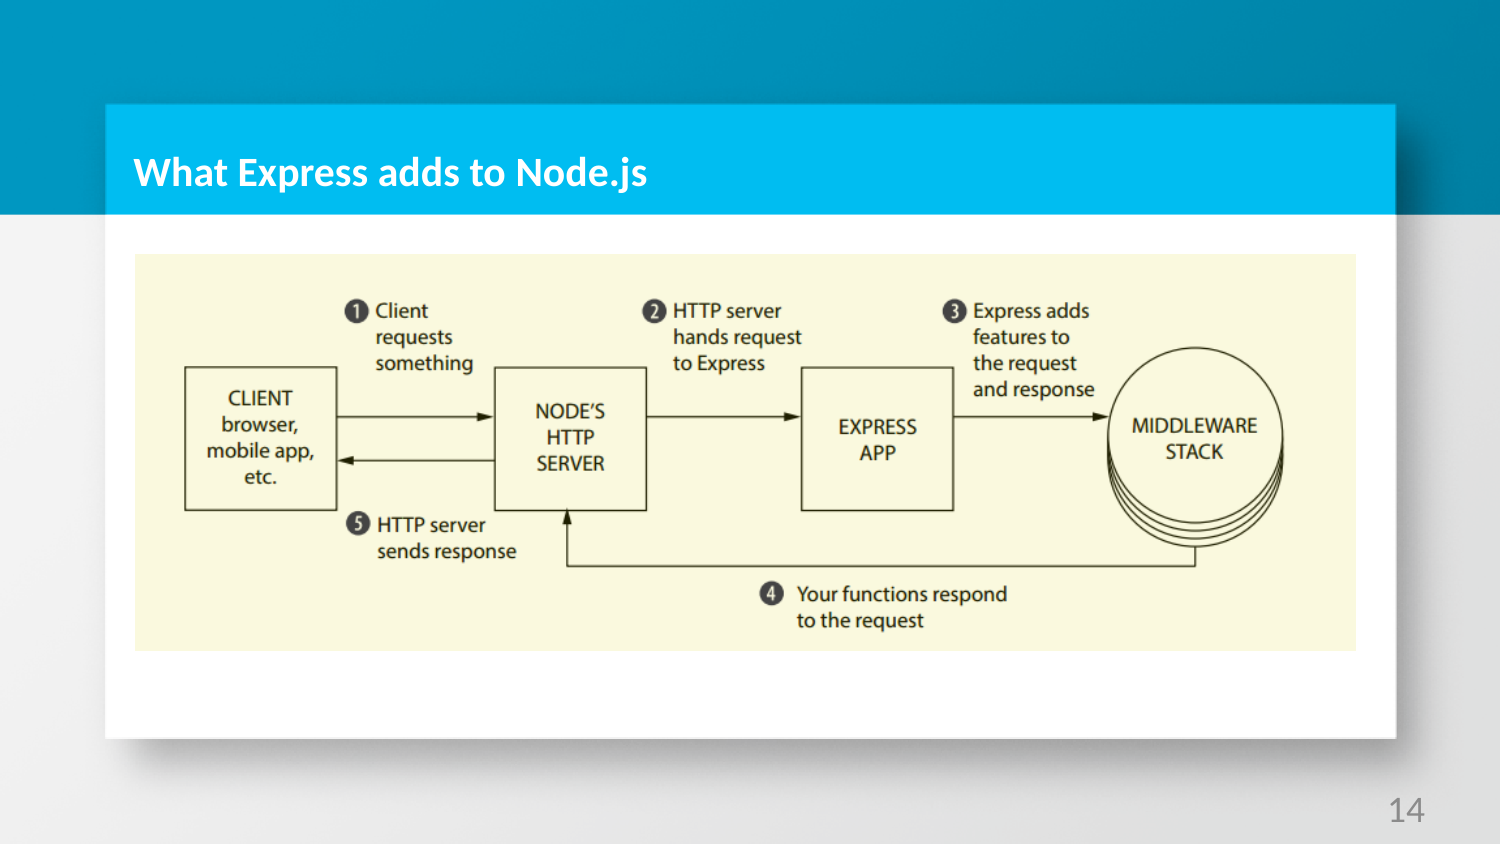

# What Express adds to Node.js
Naveed Rana
14